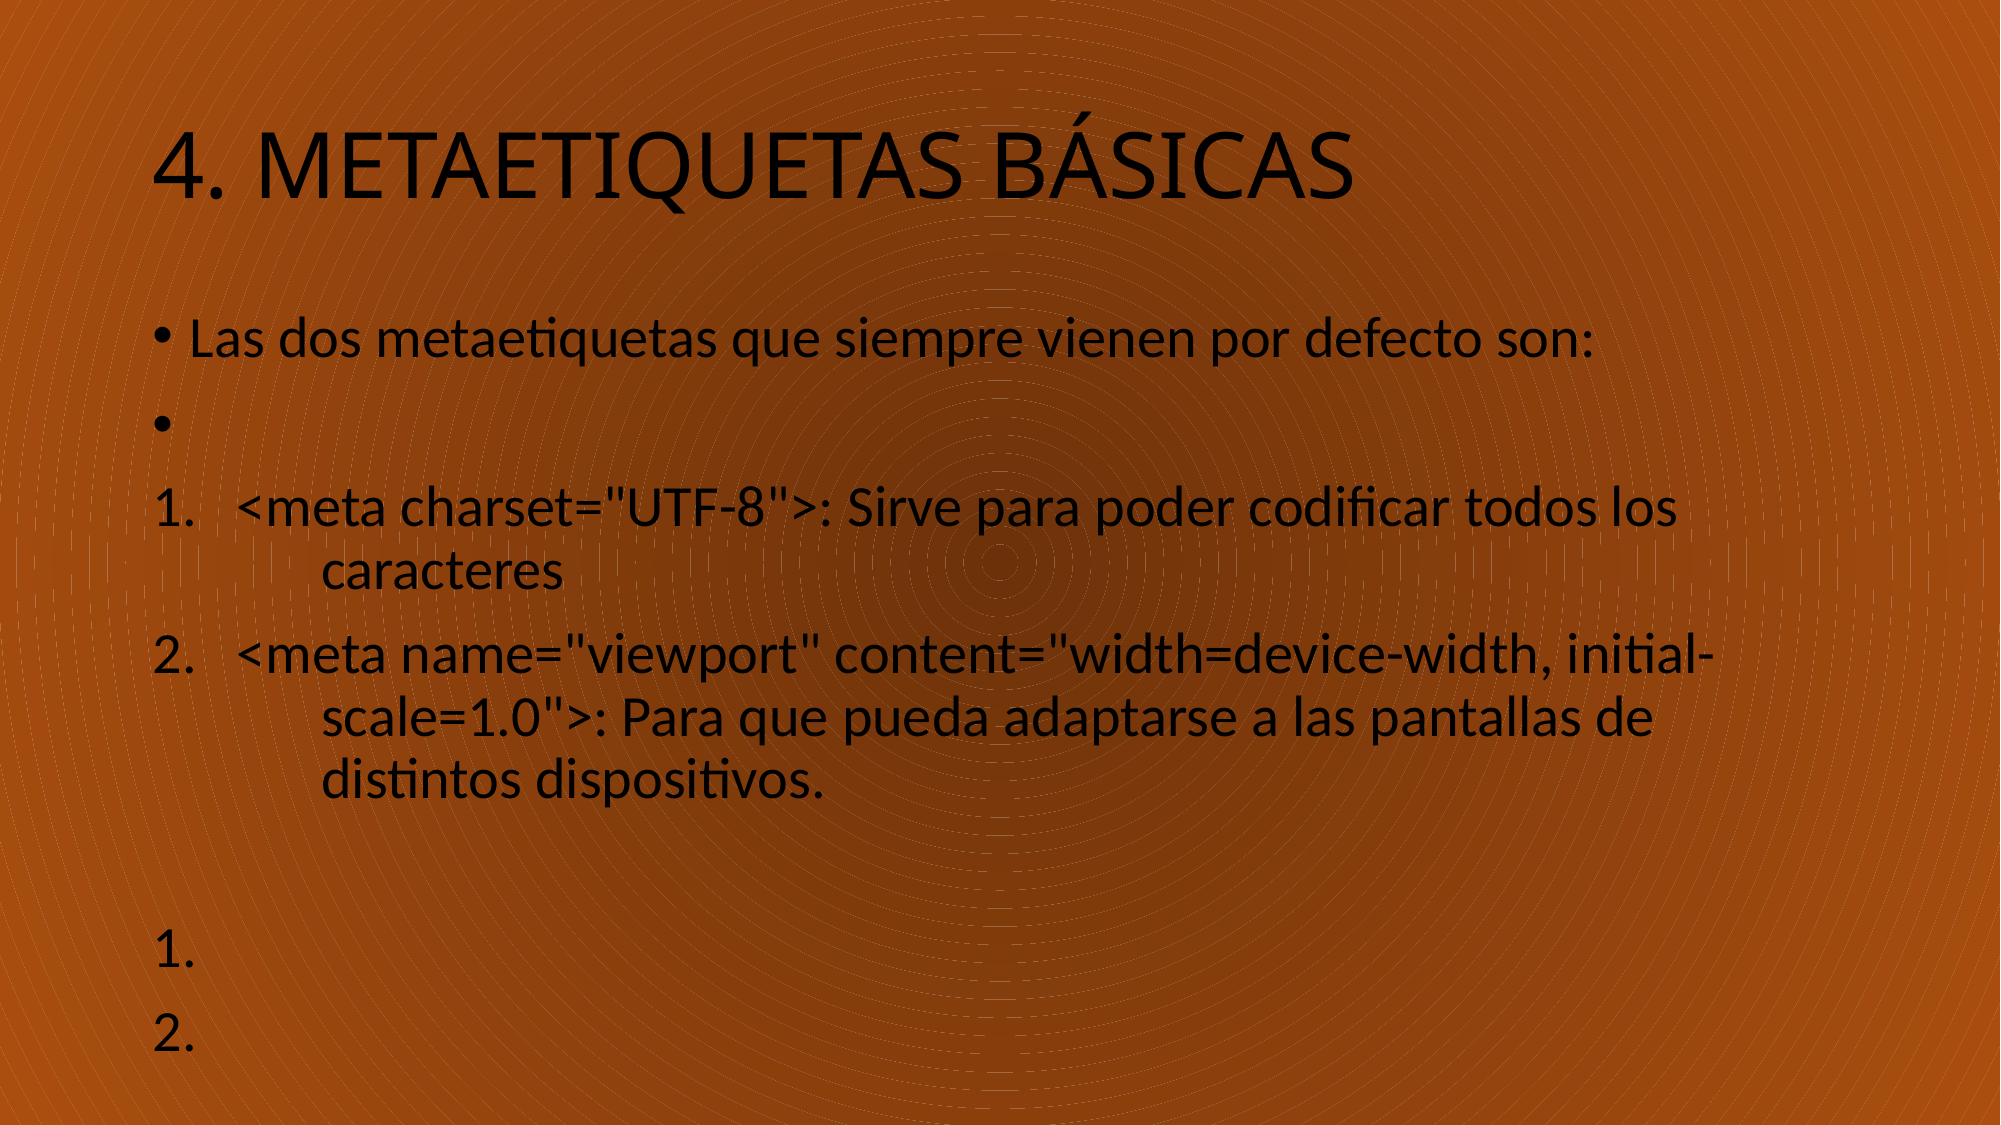

# 4. METAETIQUETAS BÁSICAS
Las dos metaetiquetas que siempre vienen por defecto son:
<meta charset="UTF-8">: Sirve para poder codificar todos los caracteres
<meta name="viewport" content="width=device-width, initial-scale=1.0">: Para que pueda adaptarse a las pantallas de distintos dispositivos.